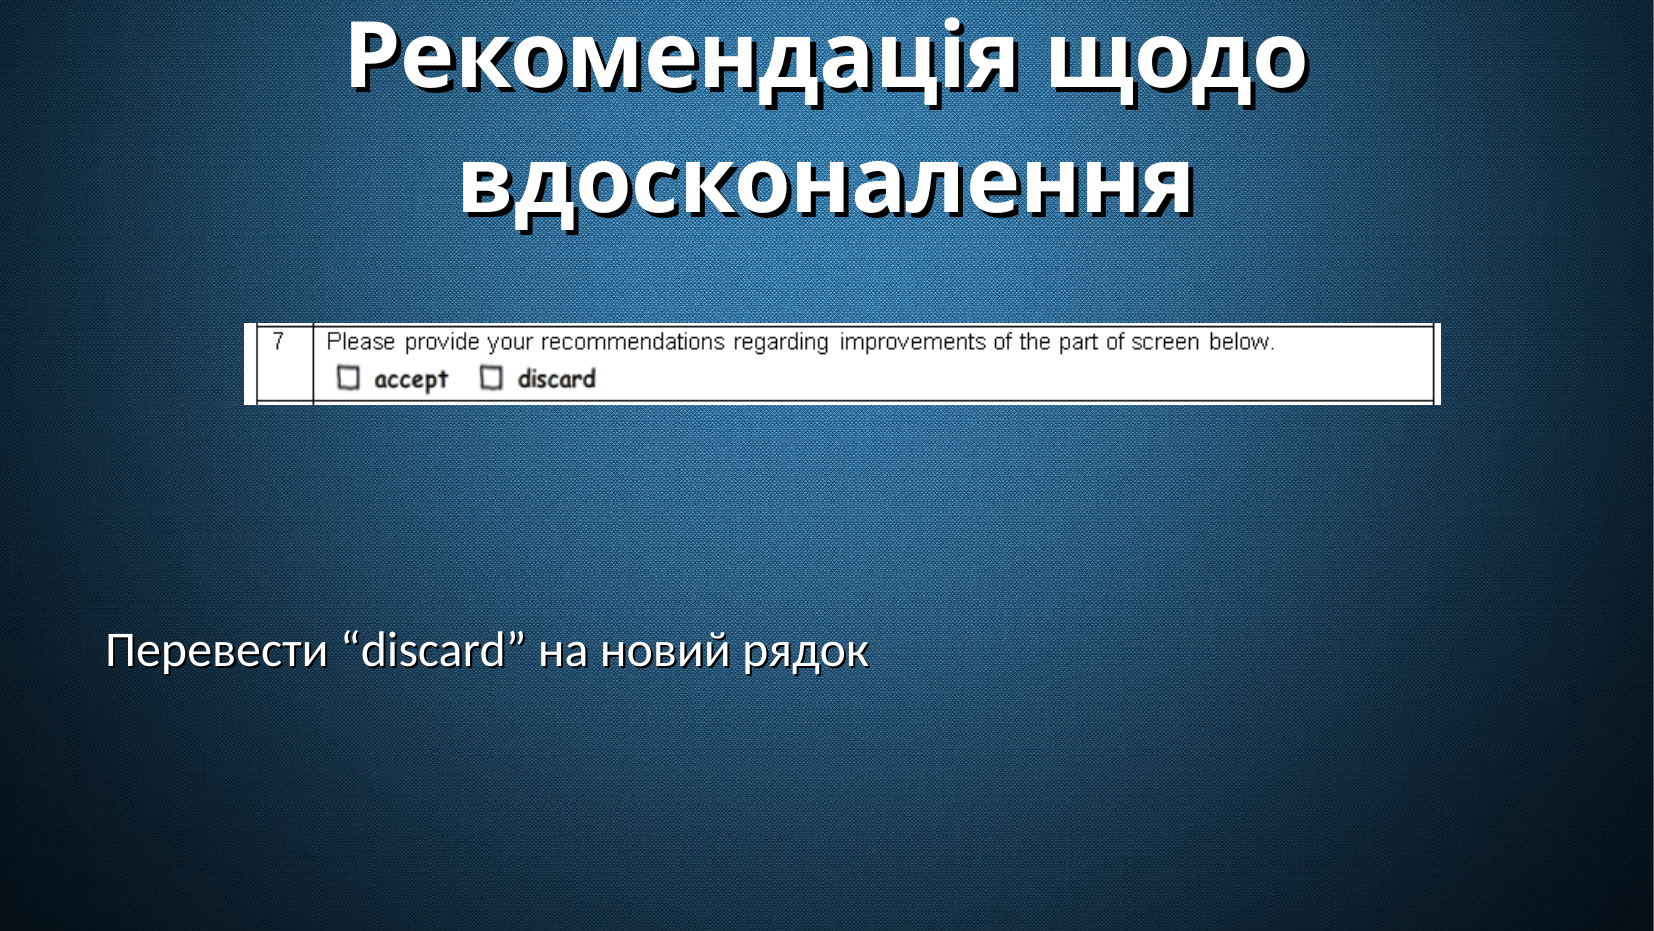

# Рекомендація щодо вдосконалення
Перевести “discard” на новий рядок